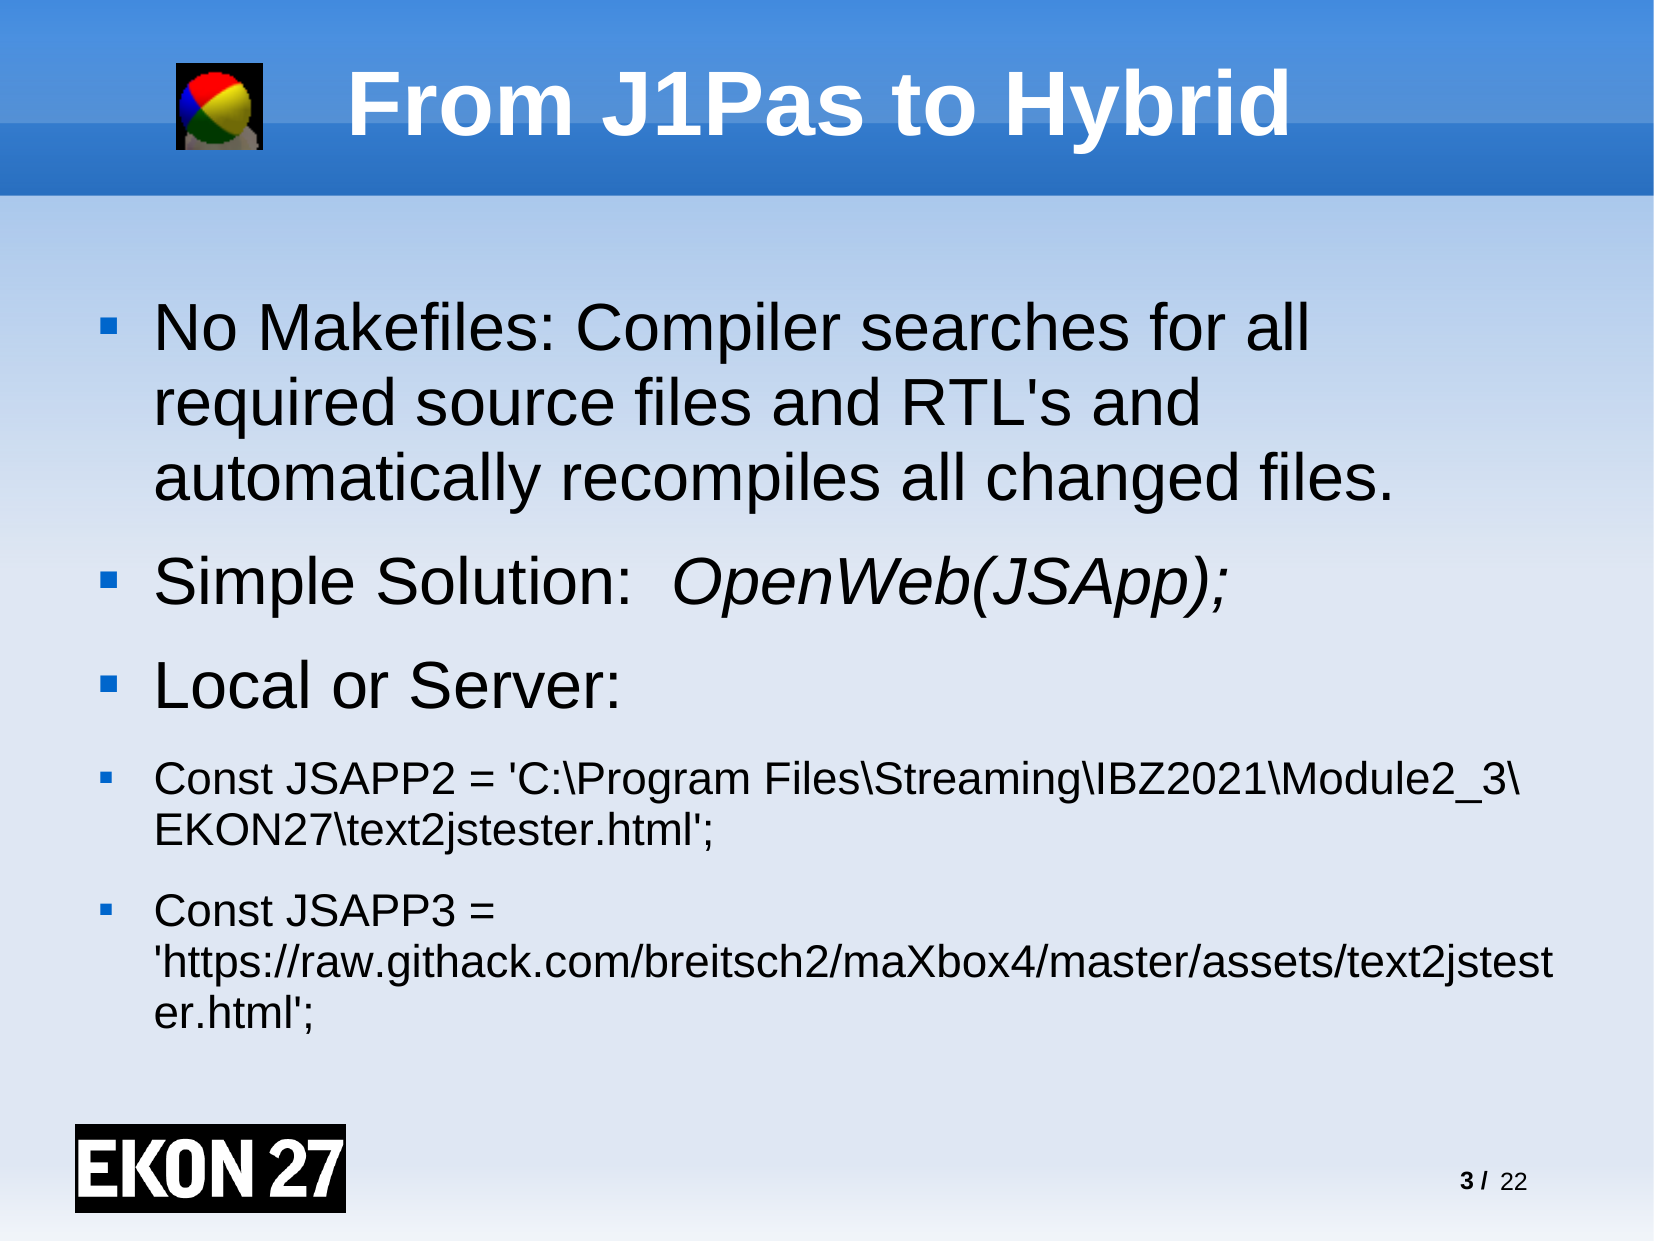

# From J1Pas to Hybrid
No Makefiles: Compiler searches for all required source files and RTL's and automatically recompiles all changed files.
Simple Solution: OpenWeb(JSApp);
Local or Server:
Const JSAPP2 = 'C:\Program Files\Streaming\IBZ2021\Module2_3\EKON27\text2jstester.html';
Const JSAPP3 = 'https://raw.githack.com/breitsch2/maXbox4/master/assets/text2jstester.html';
3